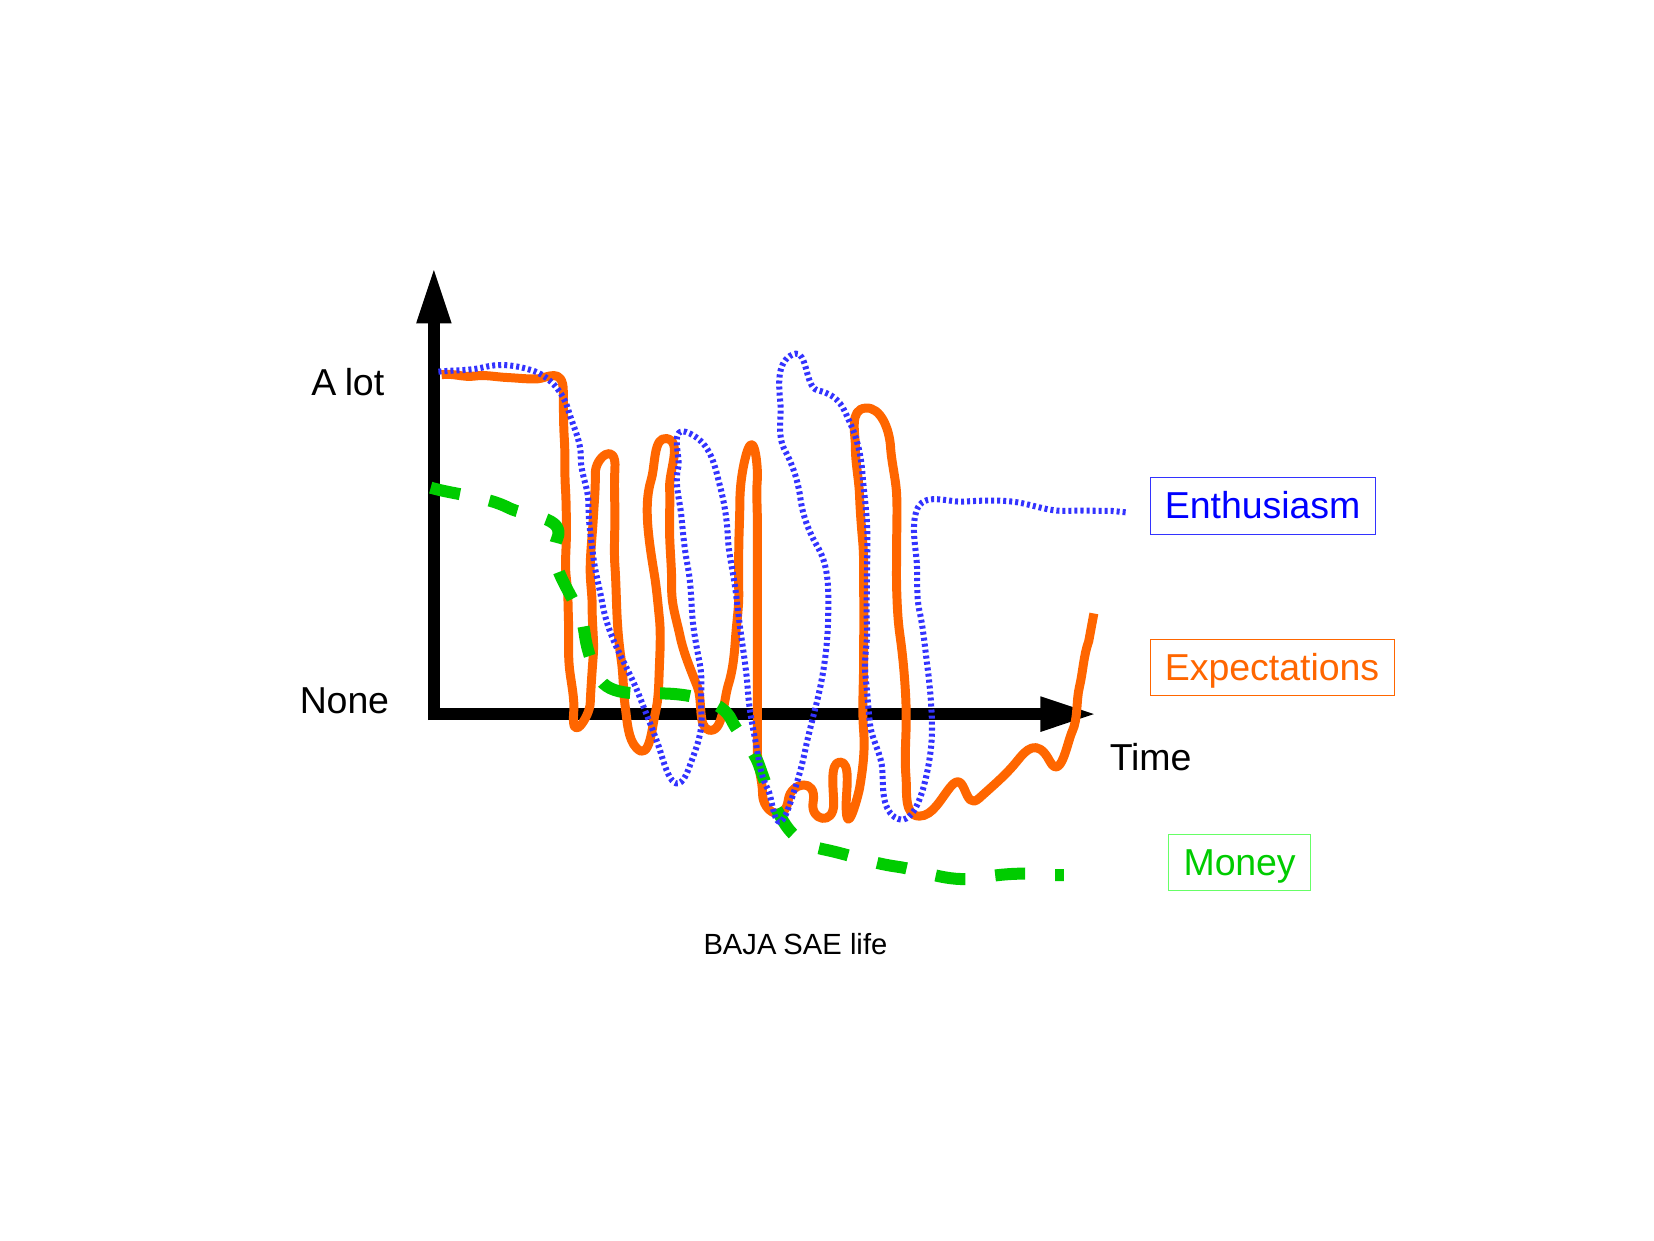

A lot
Enthusiasm
Expectations
None
Time
Money
BAJA SAE life